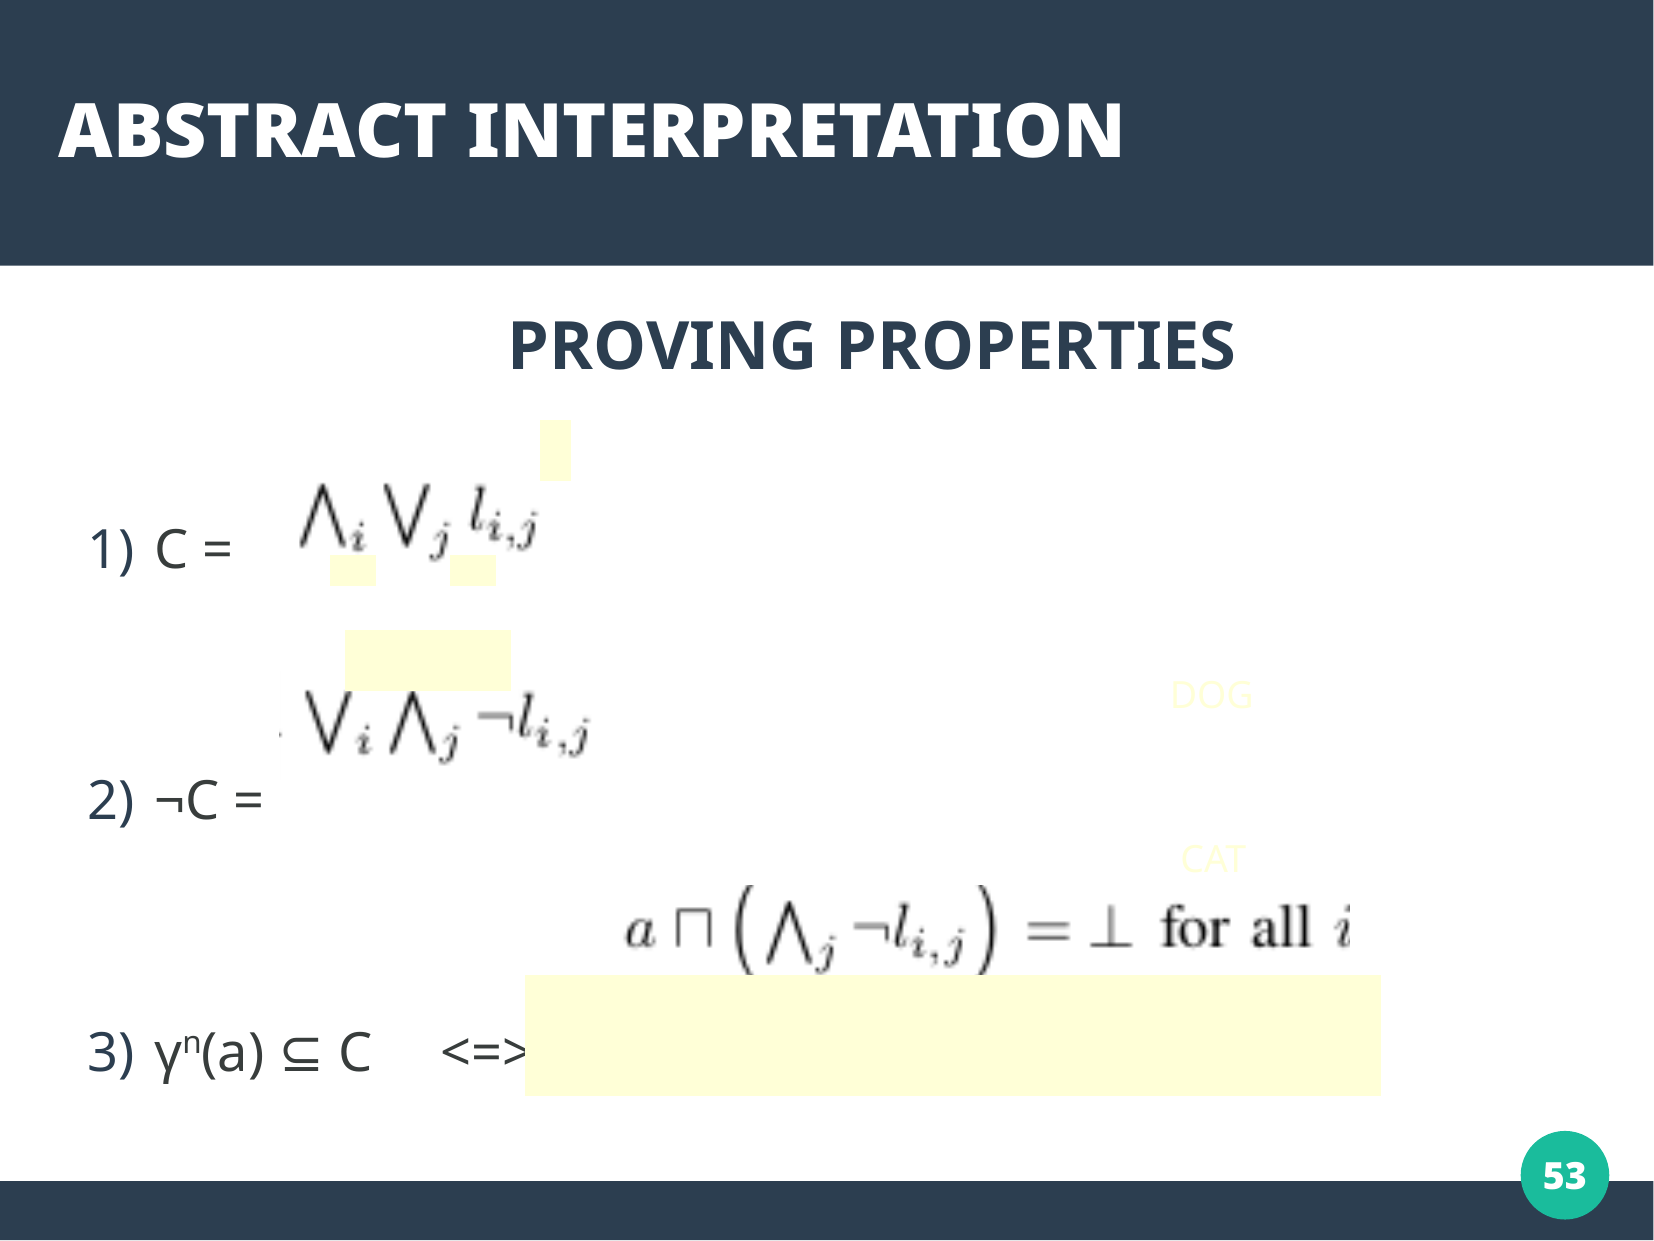

# ABSTRACT INTERPRETATION
PROVING PROPERTIES
 C =
 ¬C =
 γn(a) ⊆ C	<=>
DOG
CAT
53